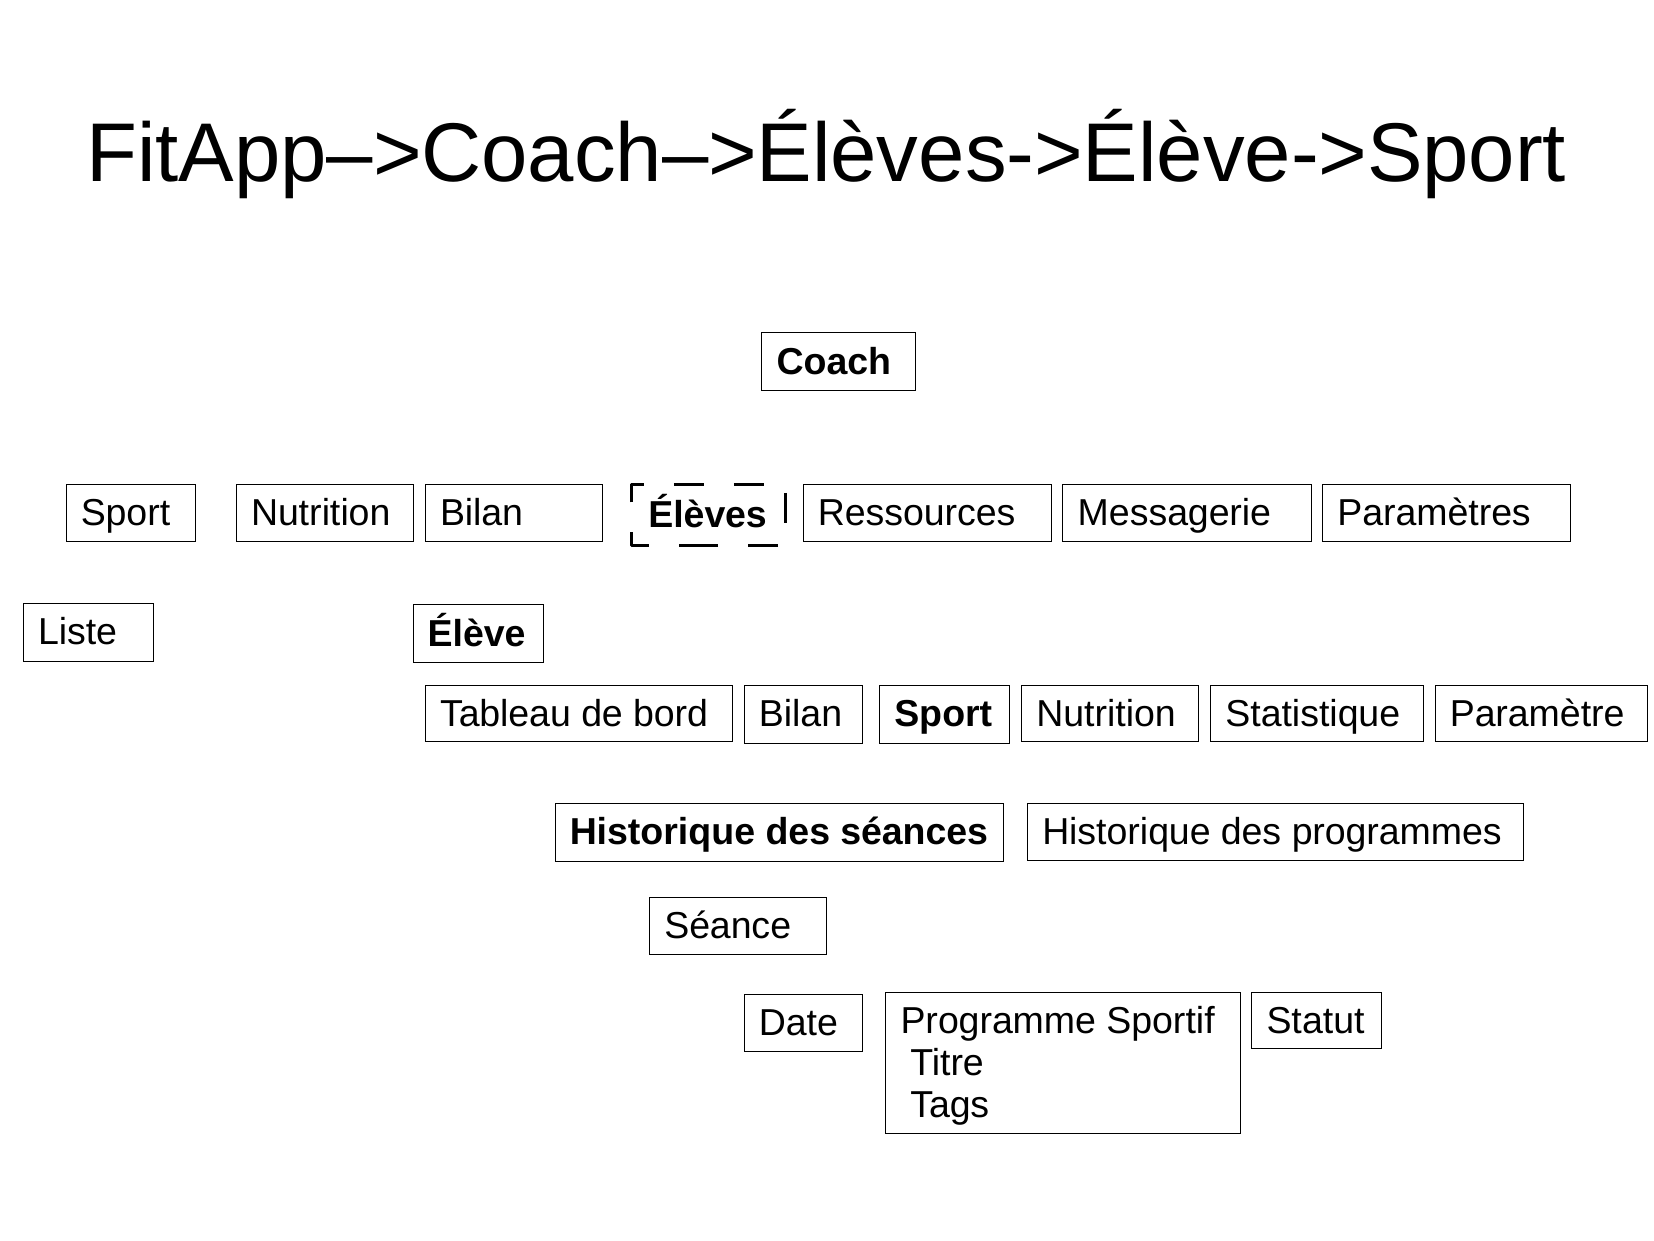

# FitApp–>Coach–>Élèves->Élève->Sport
Coach
Sport
Nutrition
Bilan
Ressources
Messagerie
Paramètres
Élèves
Liste
Élève
Tableau de bord
Bilan
Sport
Nutrition
Statistique
Paramètre
Historique des séances
Historique des programmes
Séance
Programme Sportif
 Titre
 Tags
Statut
Date